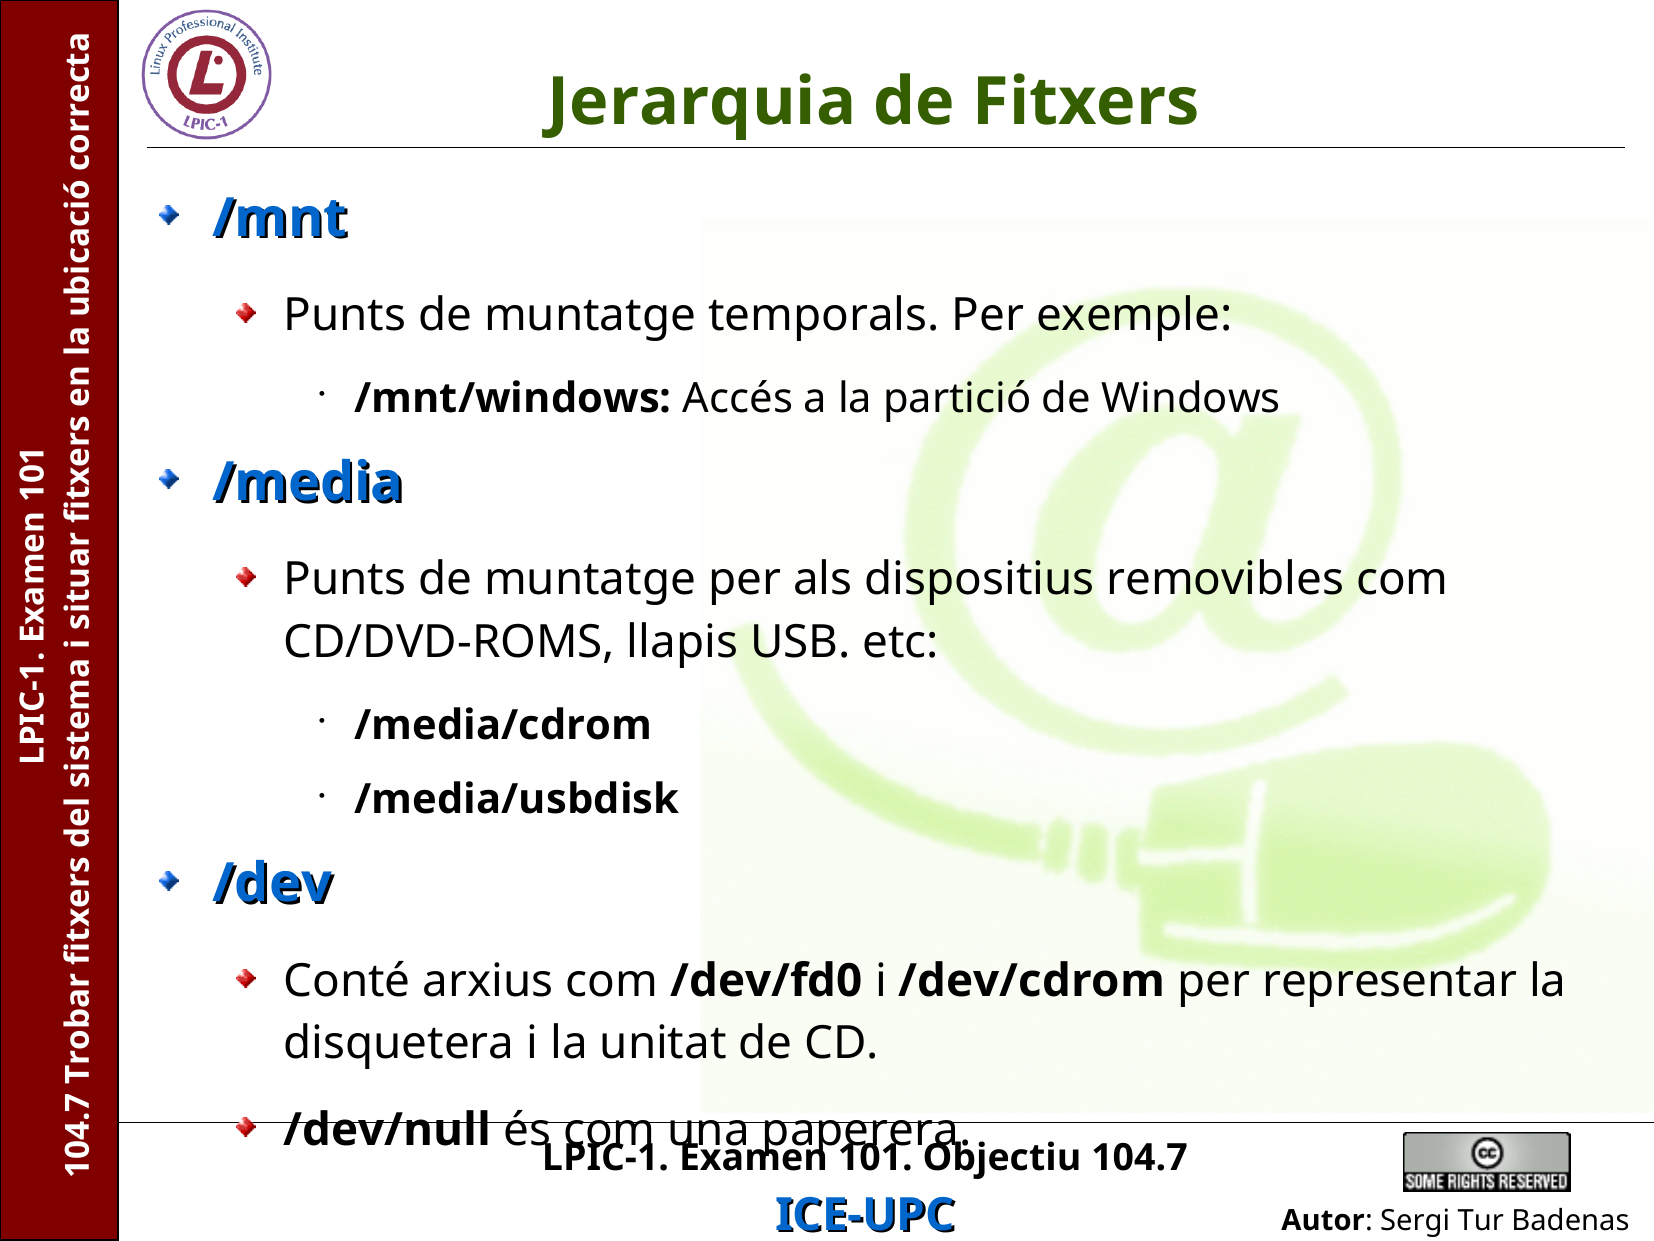

# Jerarquia de Fitxers
/mnt
Punts de muntatge temporals. Per exemple:
/mnt/windows: Accés a la partició de Windows
/media
Punts de muntatge per als dispositius removibles com CD/DVD-ROMS, llapis USB. etc:
/media/cdrom
/media/usbdisk
/dev
Conté arxius com /dev/fd0 i /dev/cdrom per representar la disquetera i la unitat de CD.
/dev/null és com una paperera.